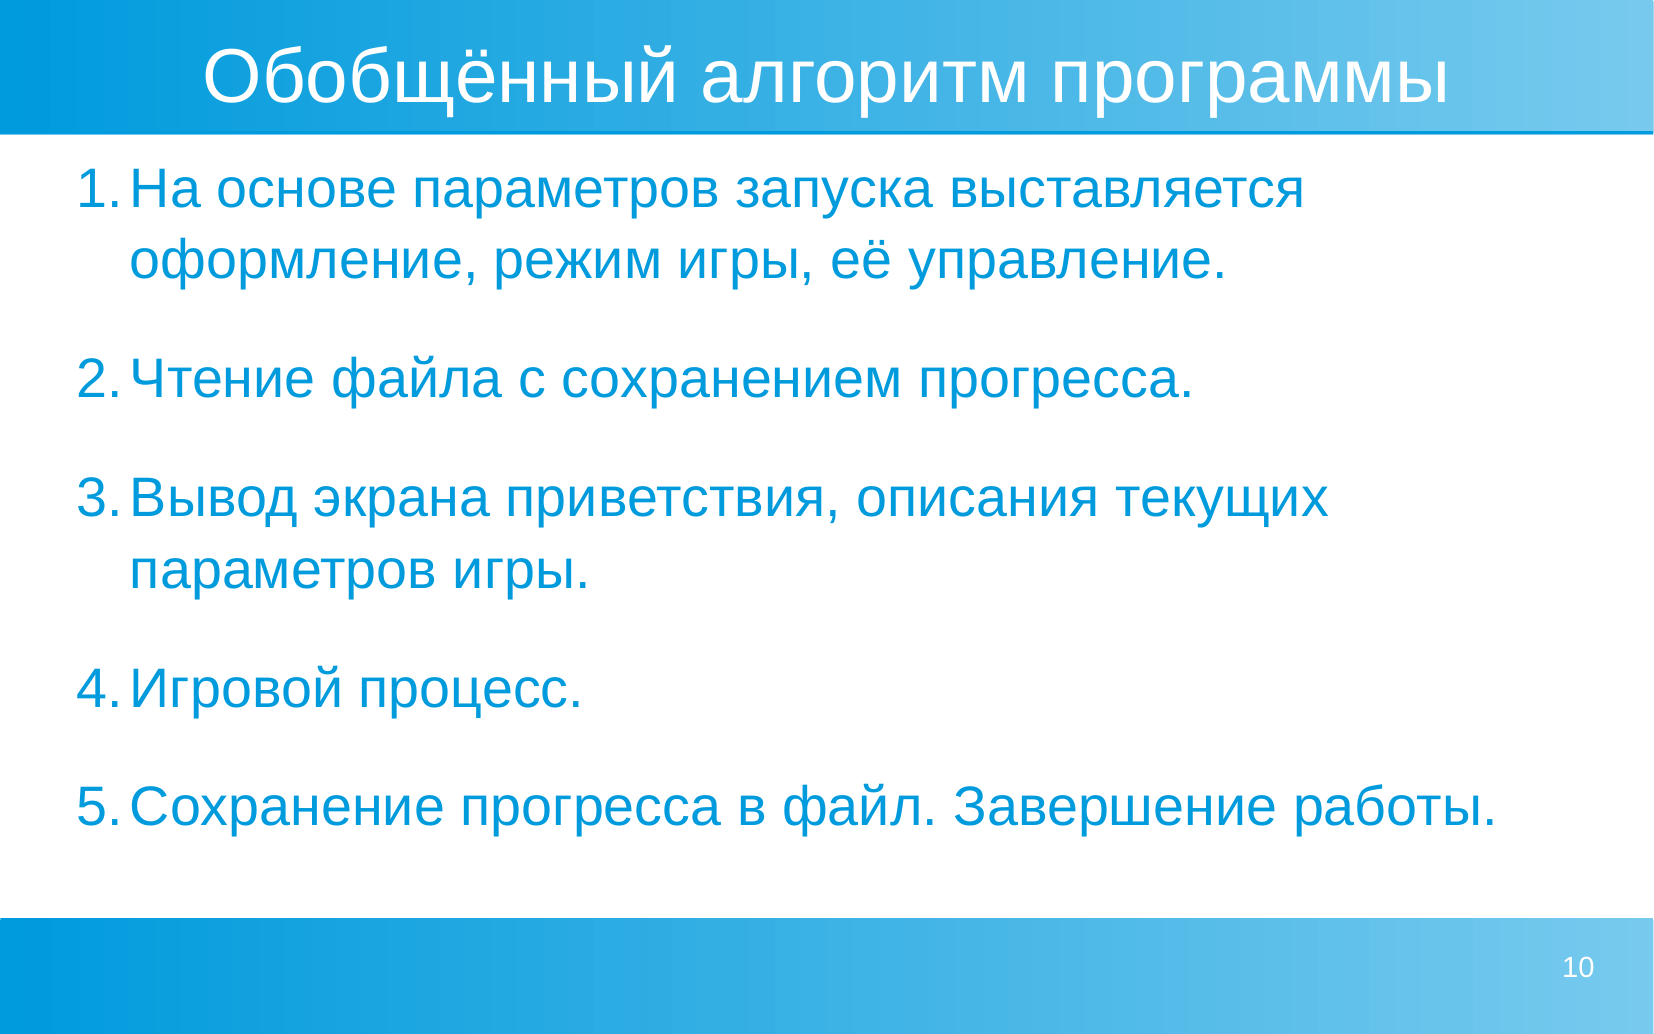

# Обобщённый алгоритм программы
На основе параметров запуска выставляется оформление, режим игры, её управление.
Чтение файла с сохранением прогресса.
Вывод экрана приветствия, описания текущих параметров игры.
Игровой процесс.
Сохранение прогресса в файл. Завершение работы.
10